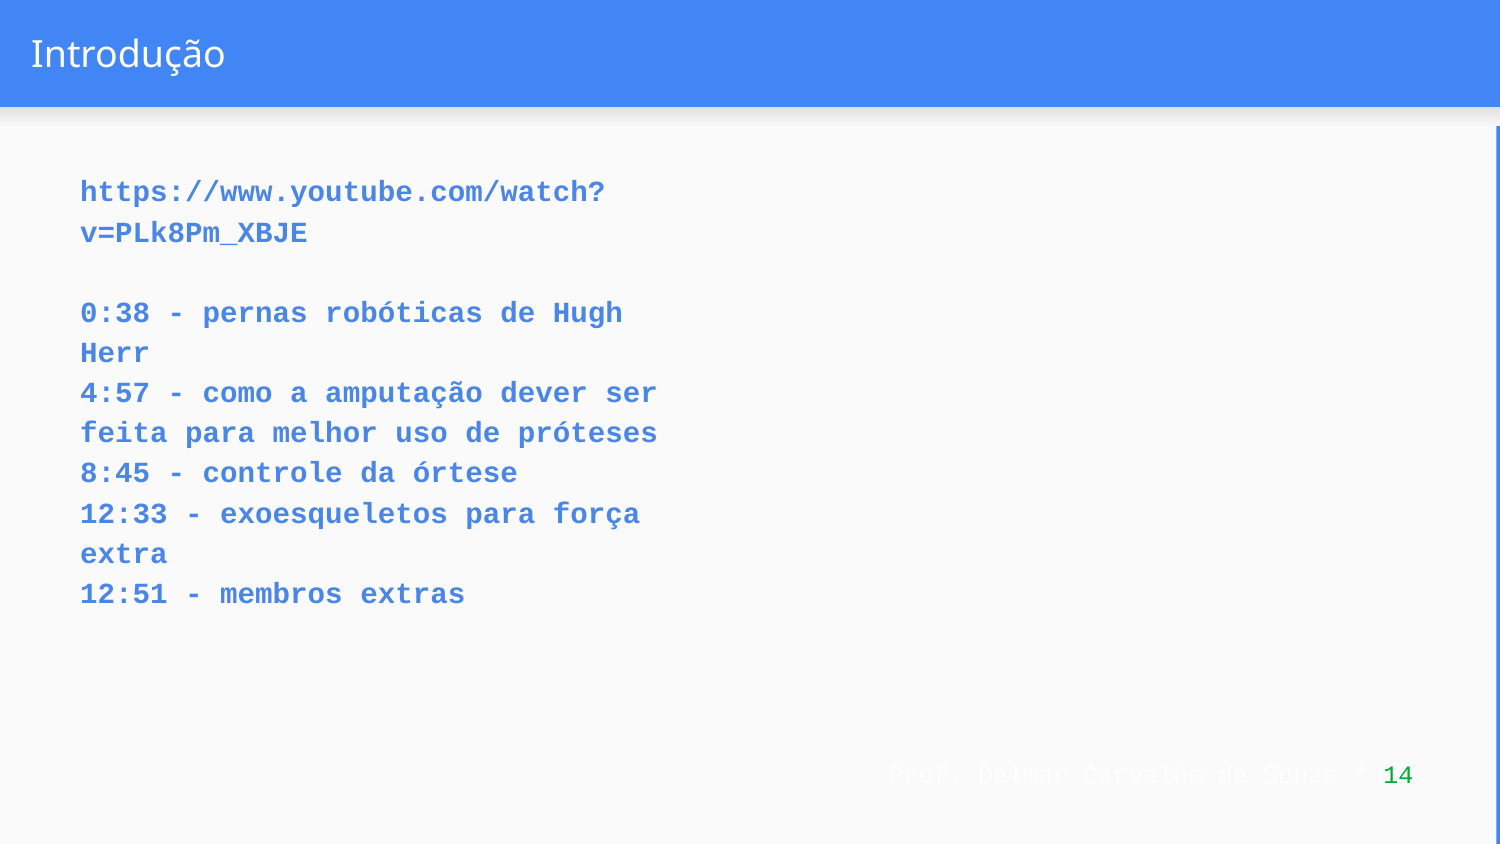

# Introdução
https://www.youtube.com/watch?v=PLk8Pm_XBJE
0:38 - pernas robóticas de Hugh Herr
4:57 - como a amputação dever ser feita para melhor uso de próteses
8:45 - controle da órtese
12:33 - exoesqueletos para força extra
12:51 - membros extras